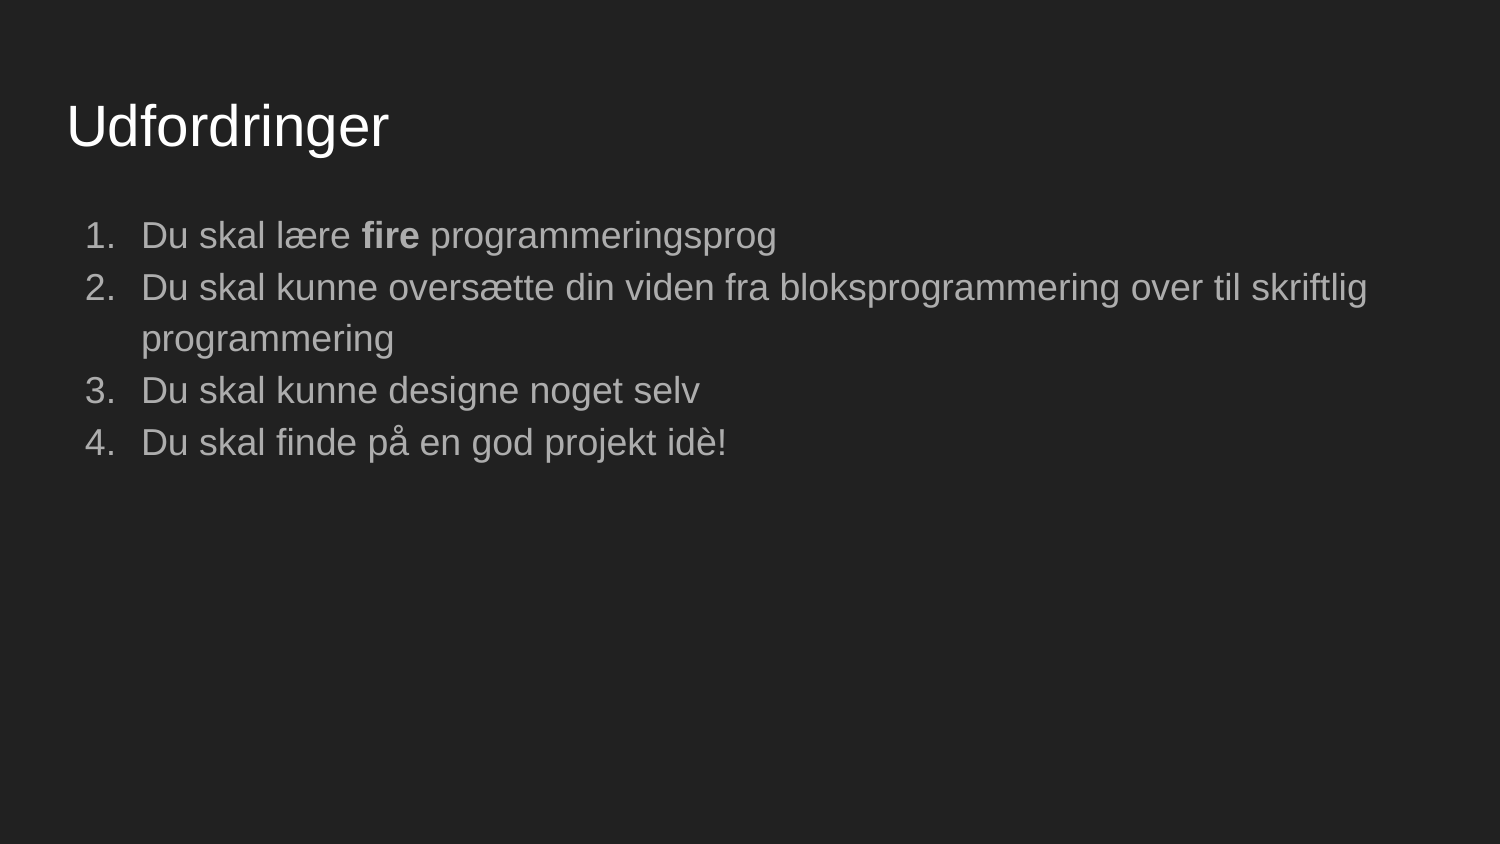

# Udfordringer
Du skal lære fire programmeringsprog
Du skal kunne oversætte din viden fra bloksprogrammering over til skriftlig programmering
Du skal kunne designe noget selv
Du skal finde på en god projekt idè!